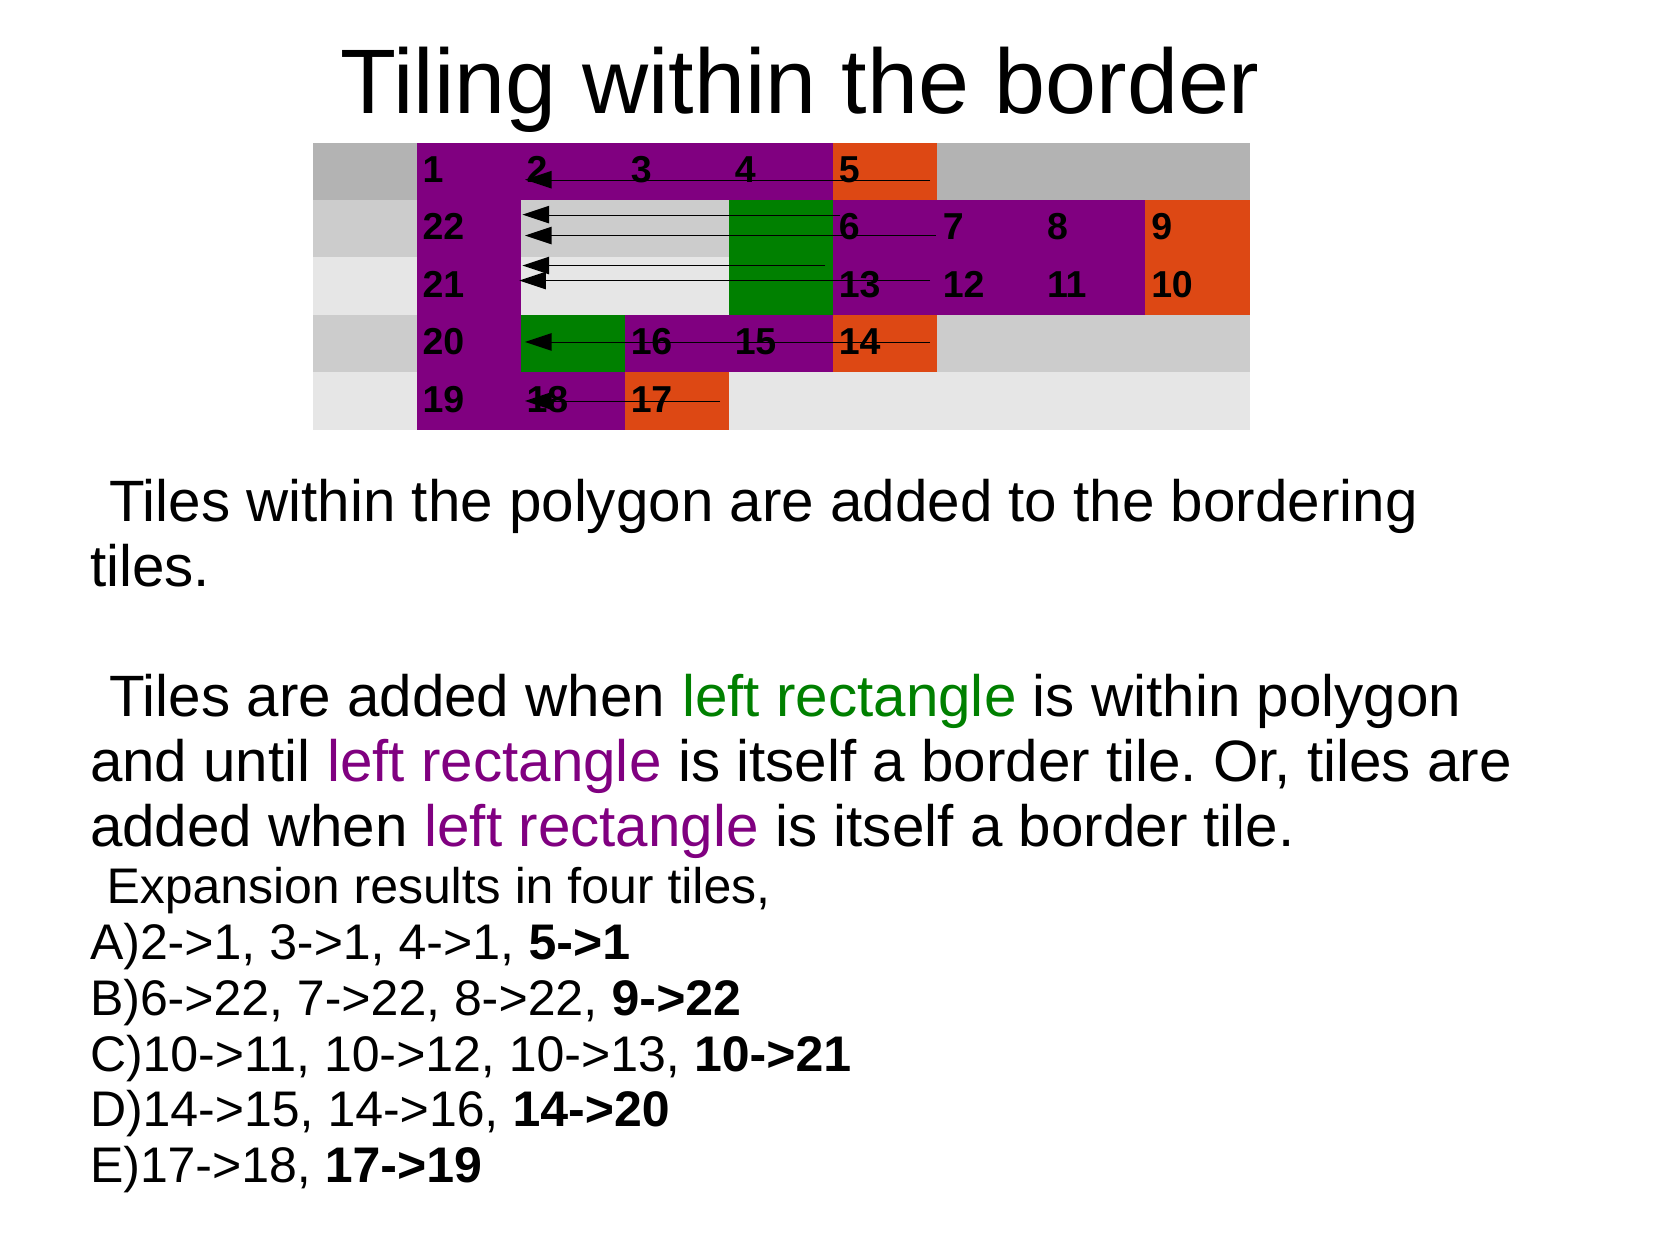

# Tiling within the border
| | 1 | 2 | 3 | 4 | 5 | | | |
| --- | --- | --- | --- | --- | --- | --- | --- | --- |
| | 22 | | | | 6 | 7 | 8 | 9 |
| | 21 | | | | 13 | 12 | 11 | 10 |
| | 20 | | 16 | 15 | 14 | | | |
| | 19 | 18 | 17 | | | | | |
Tiles within the polygon are added to the bordering tiles.
Tiles are added when left rectangle is within polygon and until left rectangle is itself a border tile. Or, tiles are added when left rectangle is itself a border tile.
Expansion results in four tiles,
2->1, 3->1, 4->1, 5->1
6->22, 7->22, 8->22, 9->22
10->11, 10->12, 10->13, 10->21
14->15, 14->16, 14->20
17->18, 17->19